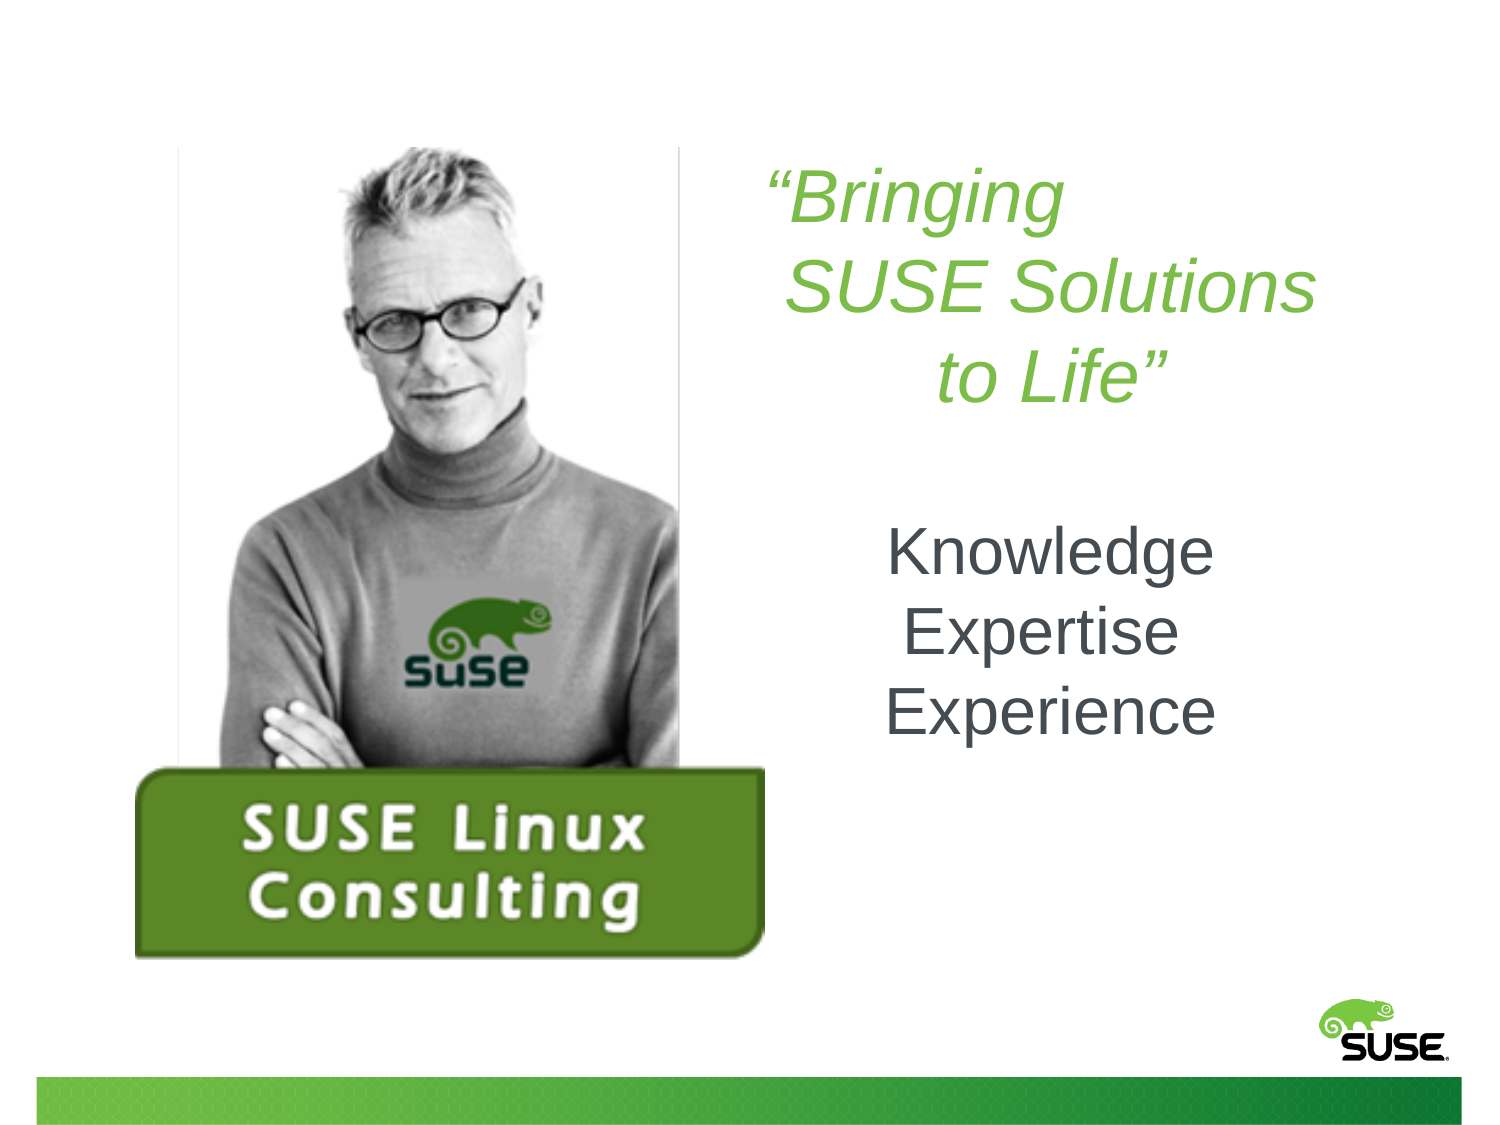

“Bringing
SUSE Solutions to Life”
Knowledge
Expertise
Experience